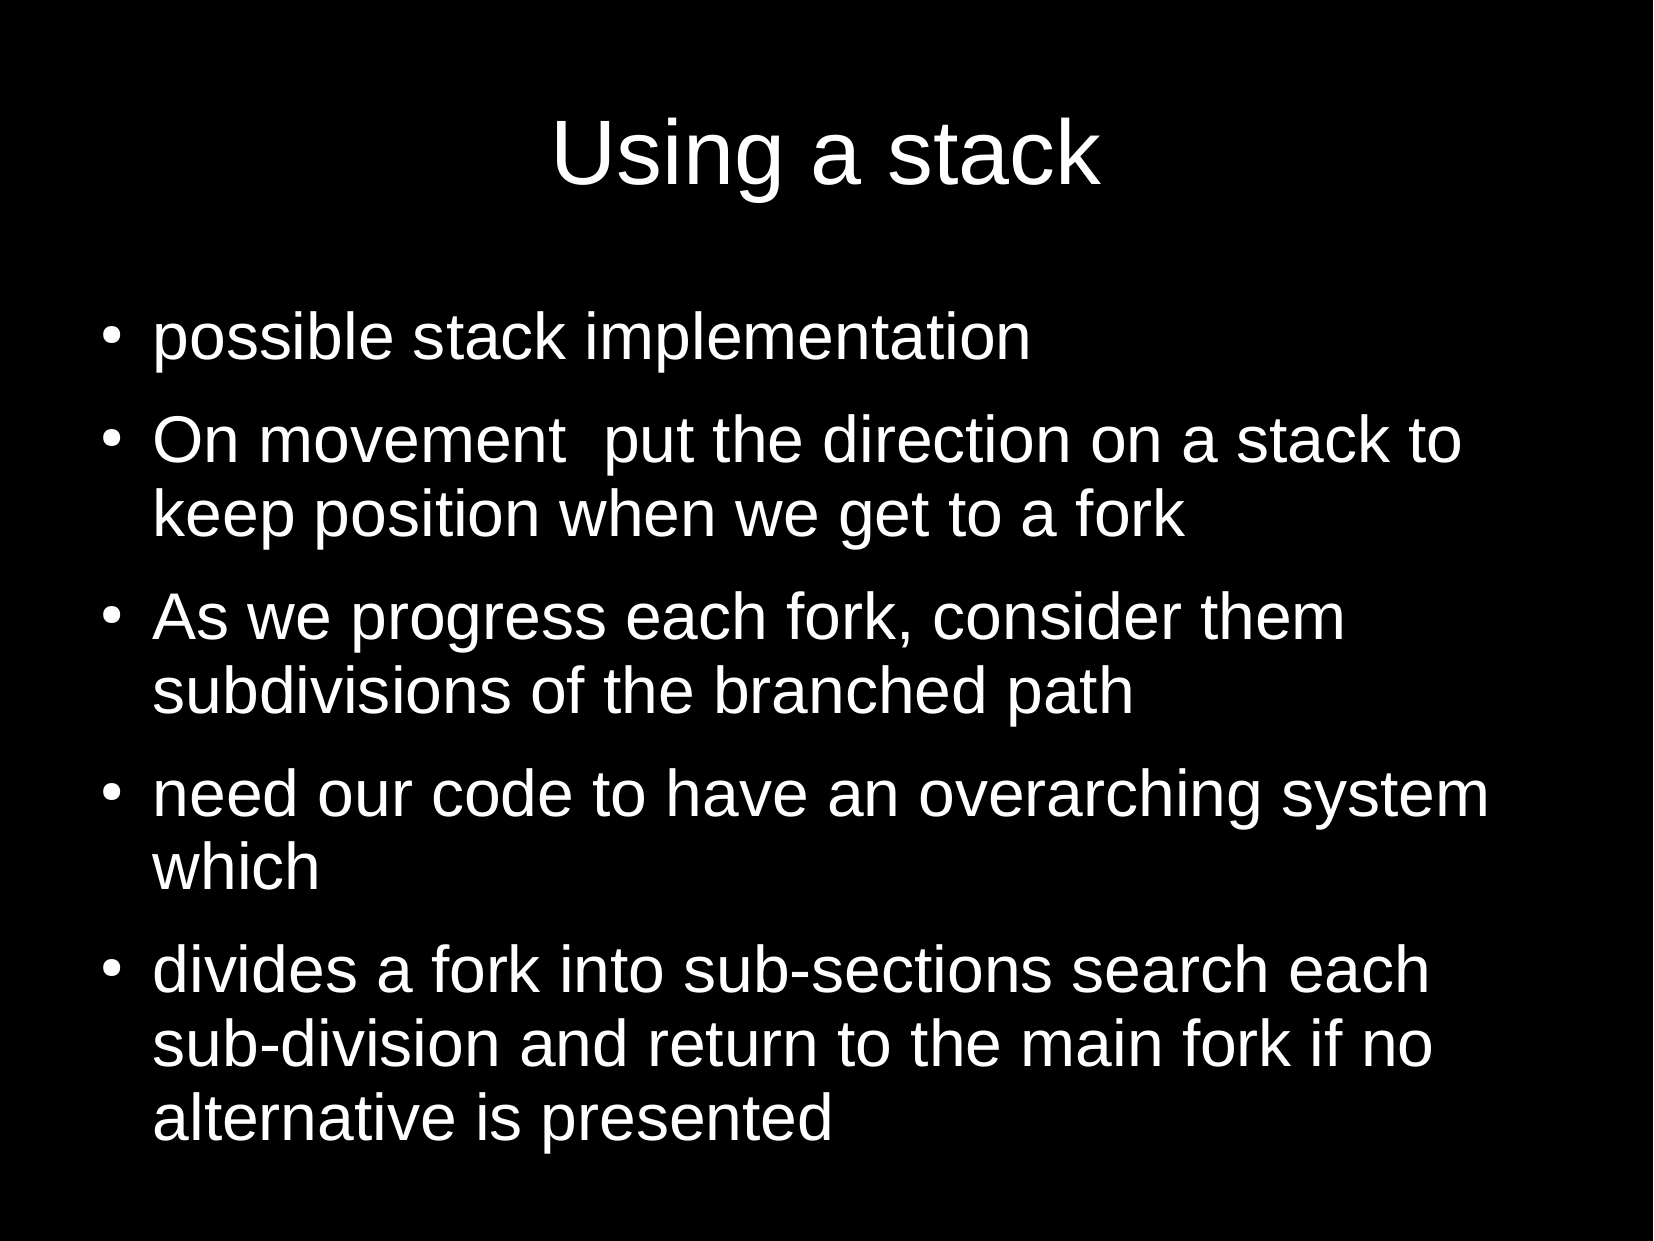

# Using a stack
possible stack implementation
On movement put the direction on a stack to keep position when we get to a fork
As we progress each fork, consider them subdivisions of the branched path
need our code to have an overarching system which
divides a fork into sub-sections search each sub-division and return to the main fork if no alternative is presented